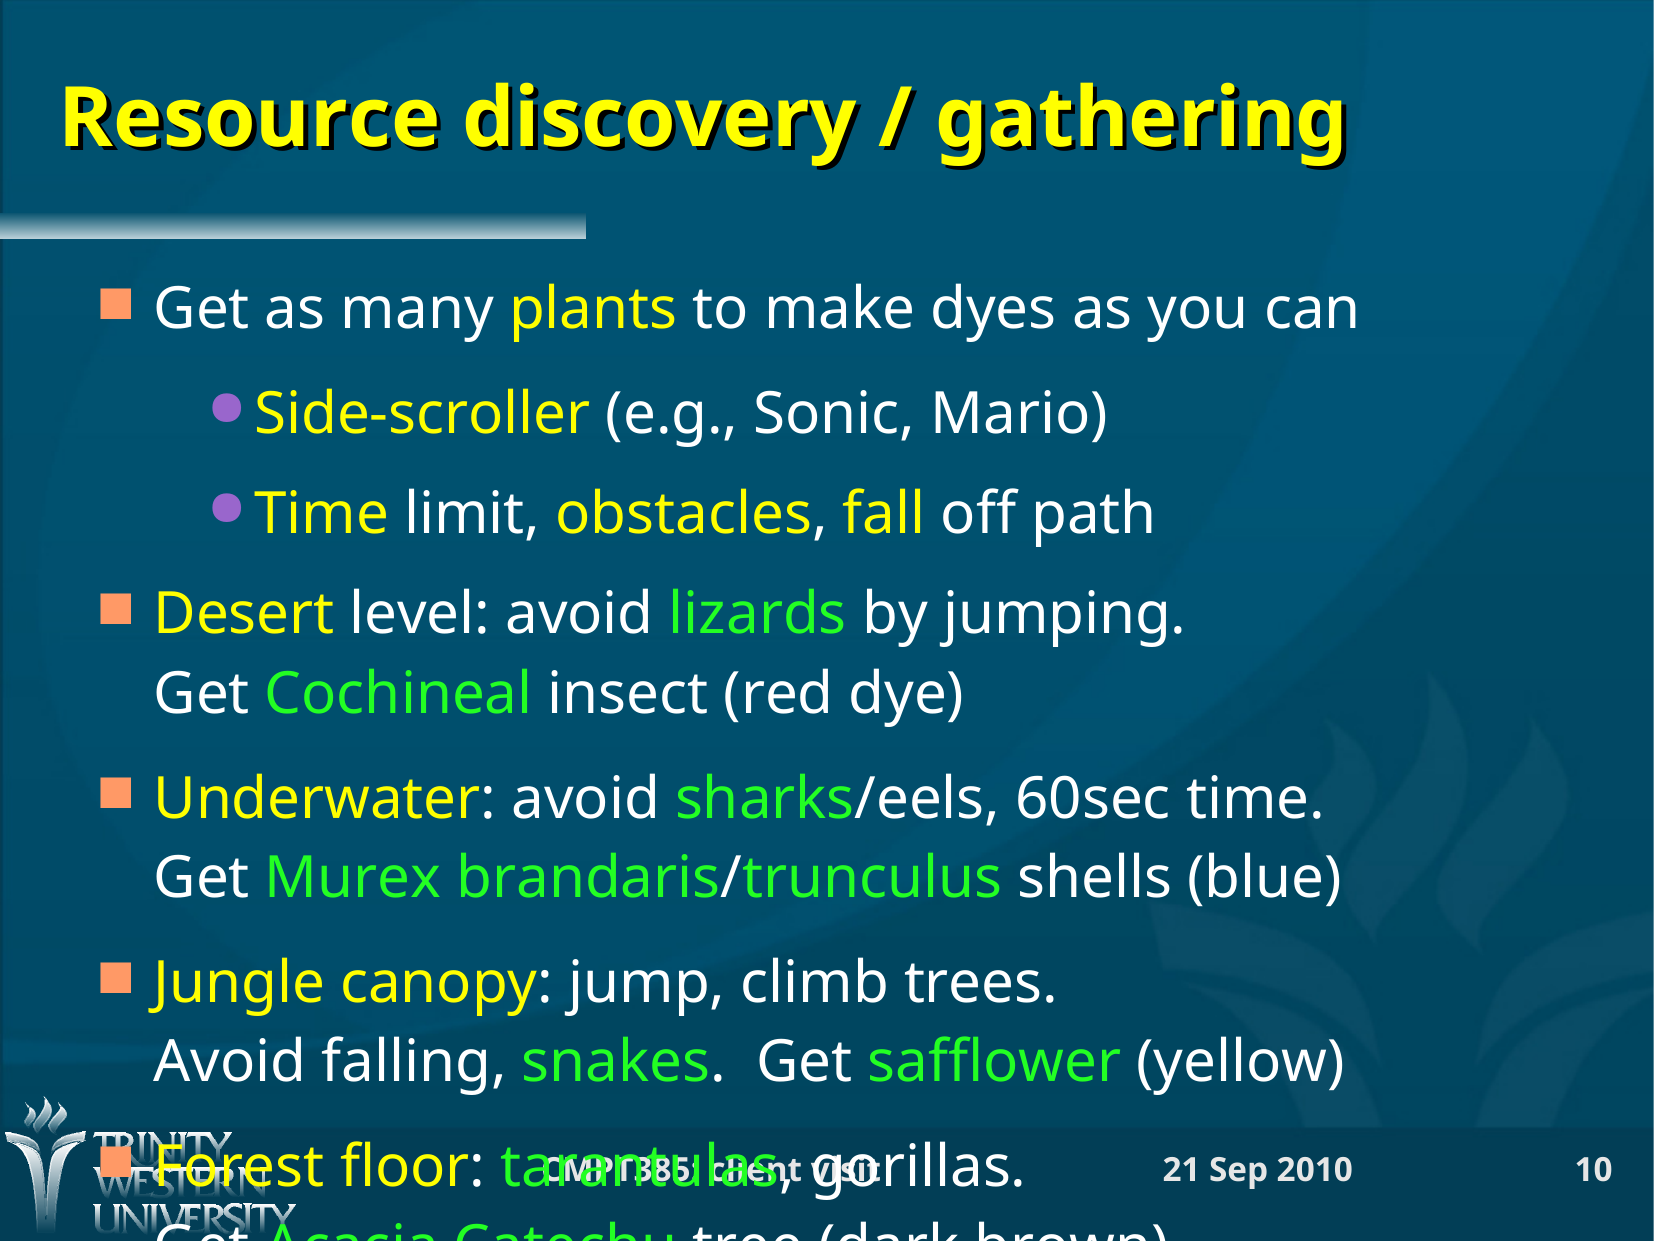

# Resource discovery / gathering
Get as many plants to make dyes as you can
Side-scroller (e.g., Sonic, Mario)
Time limit, obstacles, fall off path
Desert level: avoid lizards by jumping.
Get Cochineal insect (red dye)
Underwater: avoid sharks/eels, 60sec time.
Get Murex brandaris/trunculus shells (blue)
Jungle canopy: jump, climb trees.
Avoid falling, snakes. Get safflower (yellow)
Forest floor: tarantulas, gorillas.
Get Acacia Catechu tree (dark brown)
CMPT385: client visit
21 Sep 2010
10